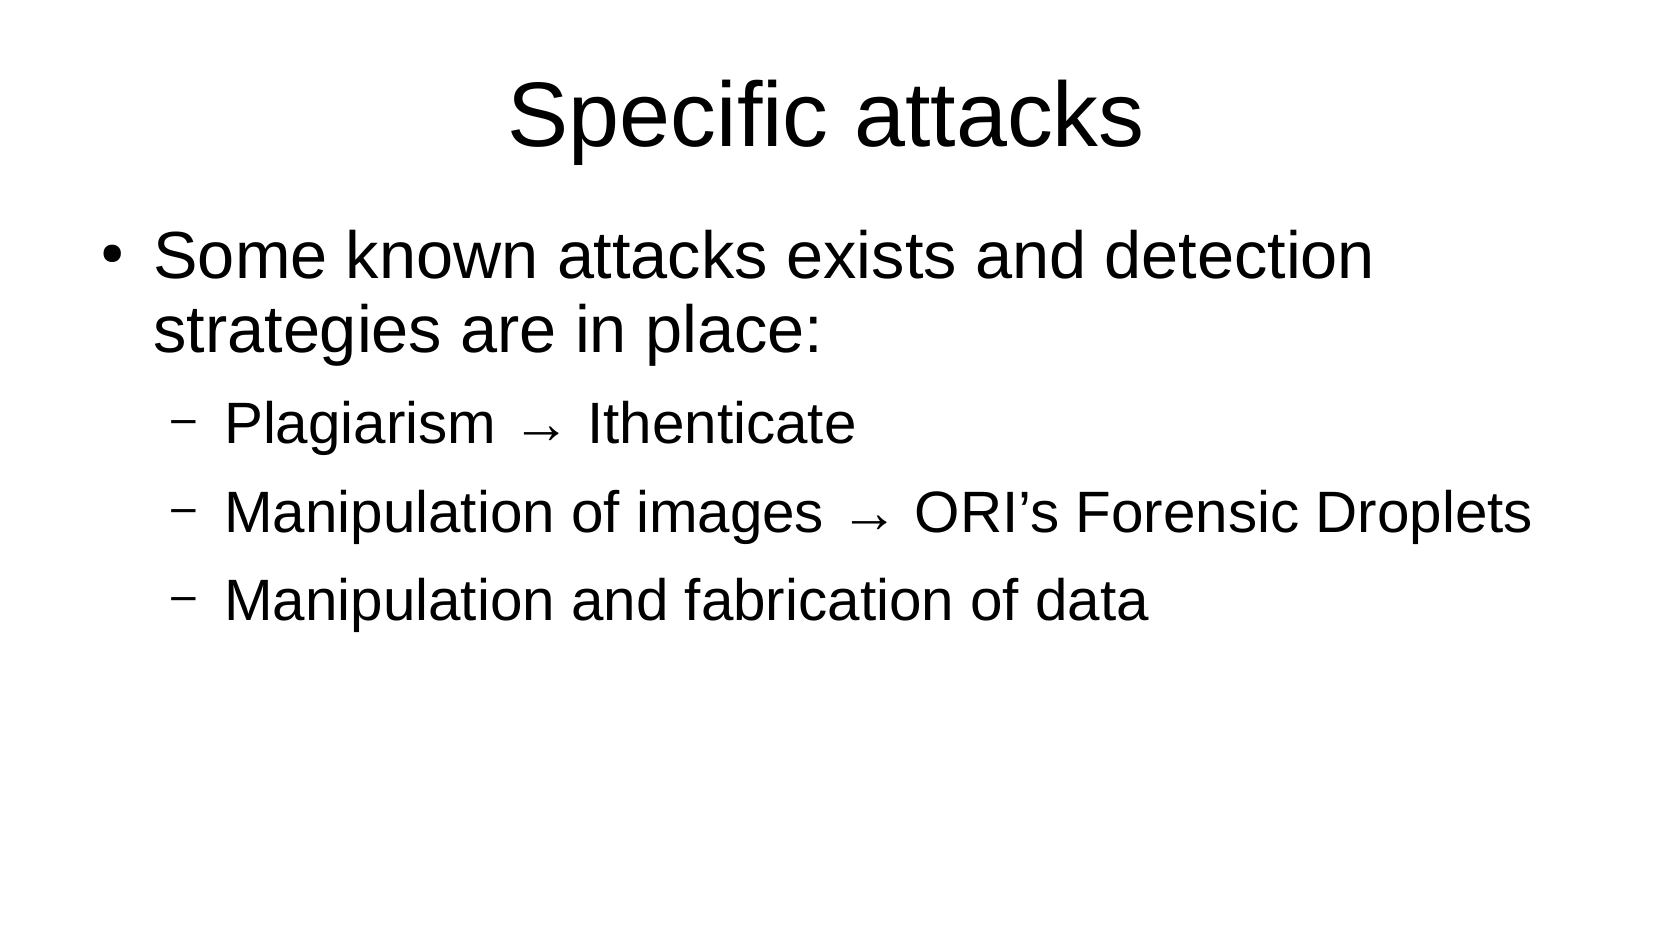

# Specific attacks
Some known attacks exists and detection strategies are in place:
Plagiarism → Ithenticate
Manipulation of images → ORI’s Forensic Droplets
Manipulation and fabrication of data